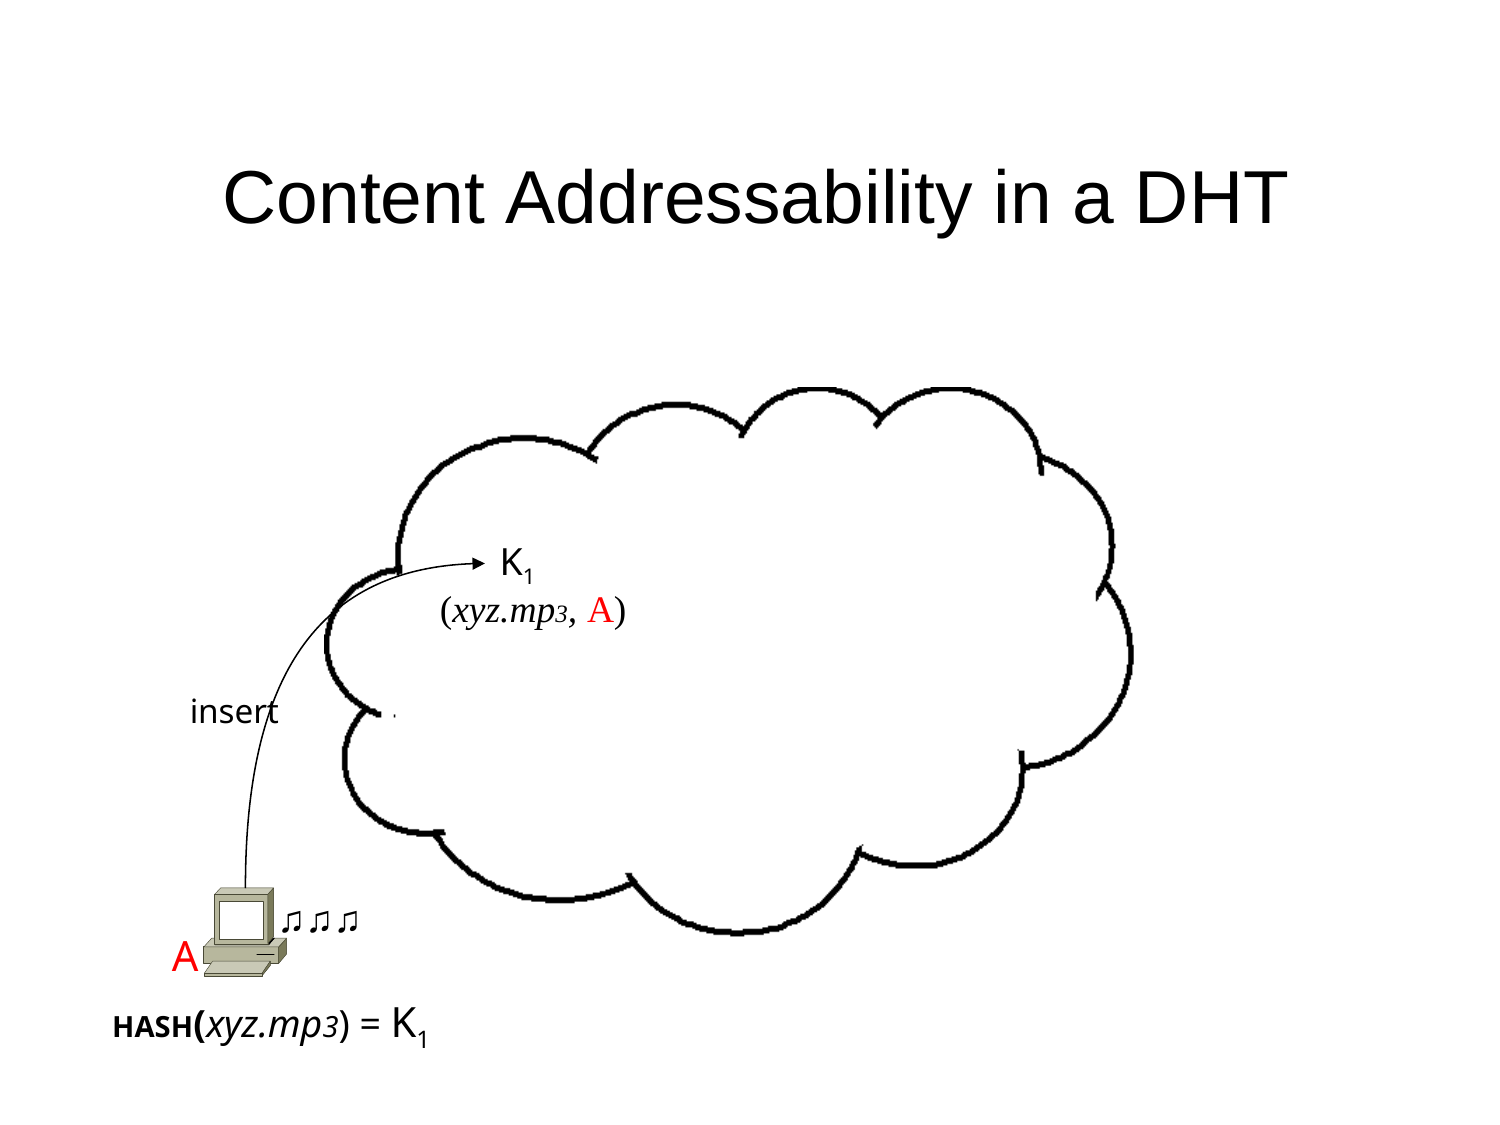

# Content Addressability in a DHT
K1
(xyz.mp3, A)
insert
♫♫♫
A
HASH(xyz.mp3) = K1